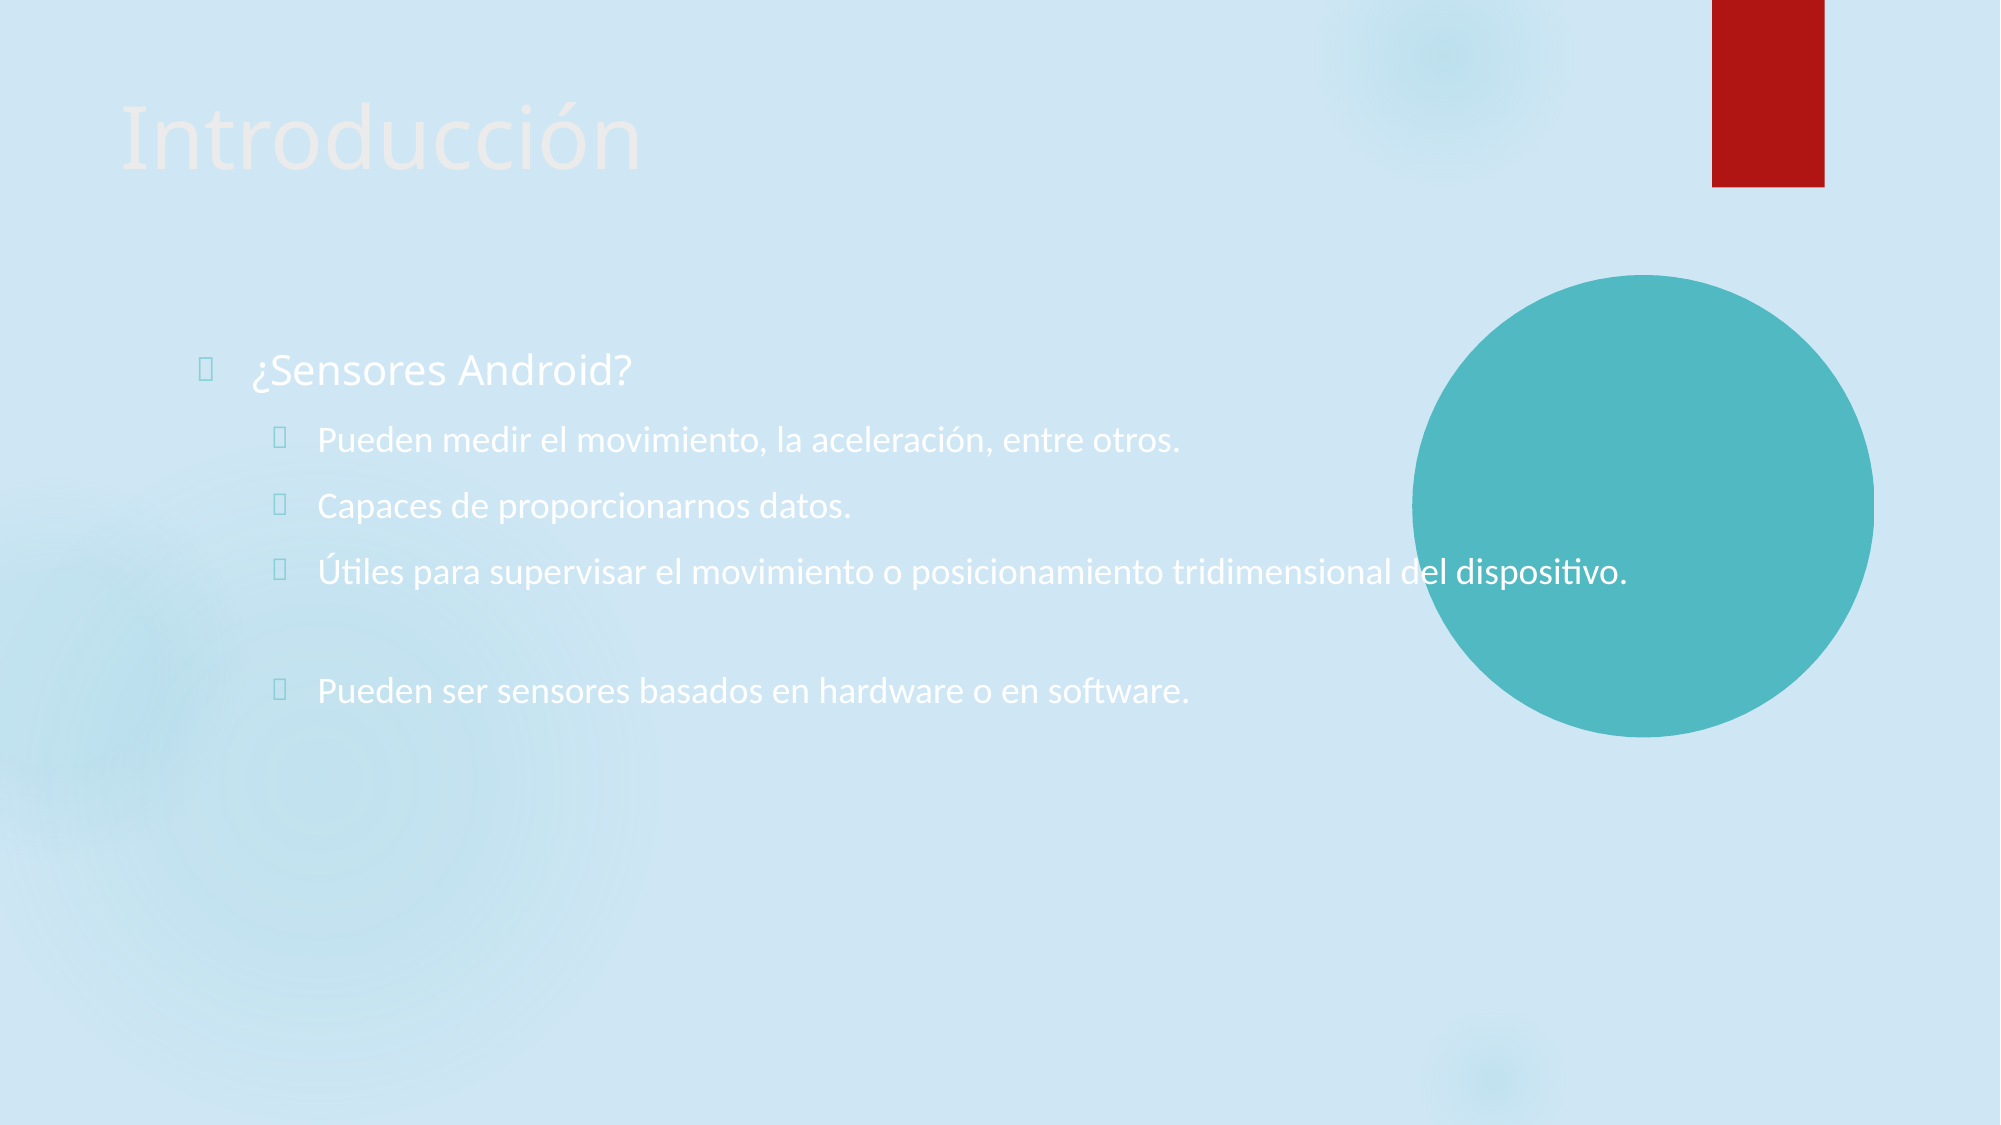

# Introducción
¿Sensores Android?
Pueden medir el movimiento, la aceleración, entre otros.
Capaces de proporcionarnos datos.
Útiles para supervisar el movimiento o posicionamiento tridimensional del dispositivo.
Pueden ser sensores basados en hardware o en software.